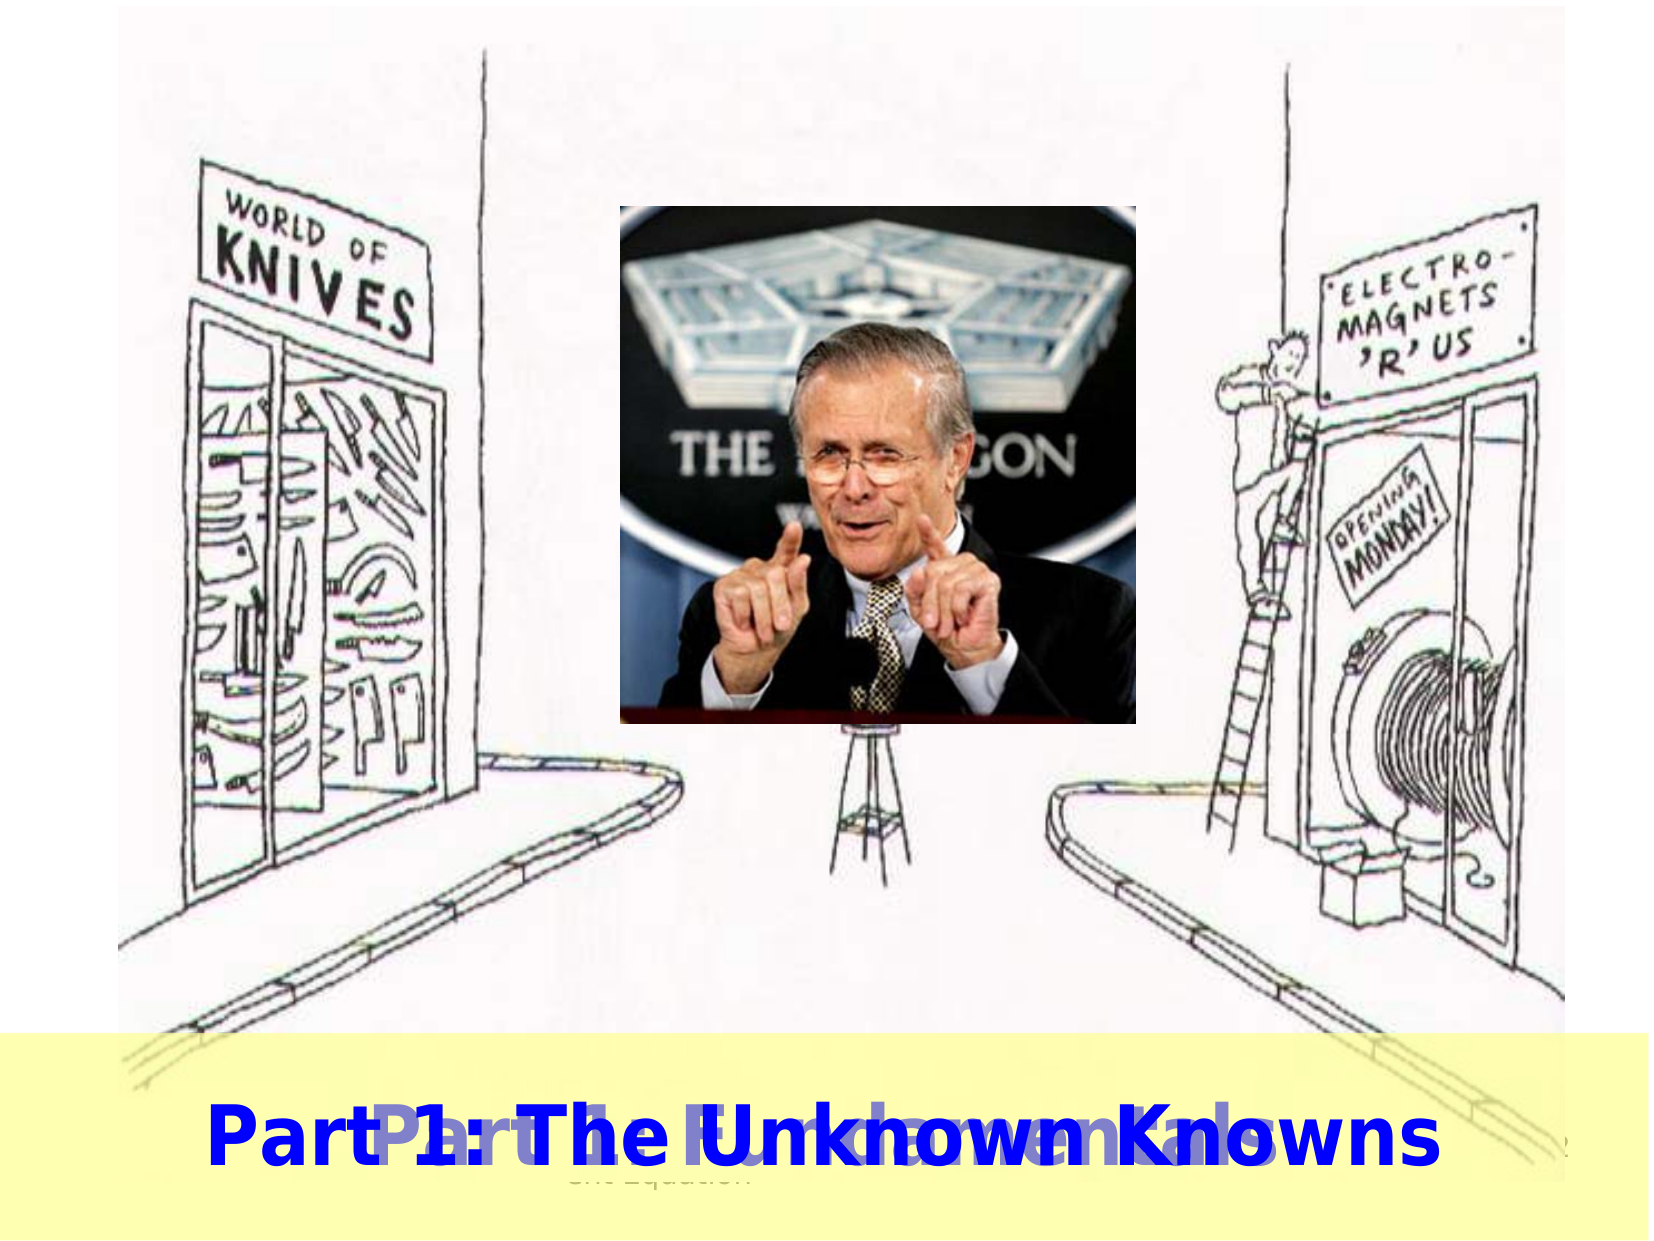

Part 1: The Unknown Knowns
# Part 1: Fundamentals
MCCT Oxford 2009: The Measurement Equation
2